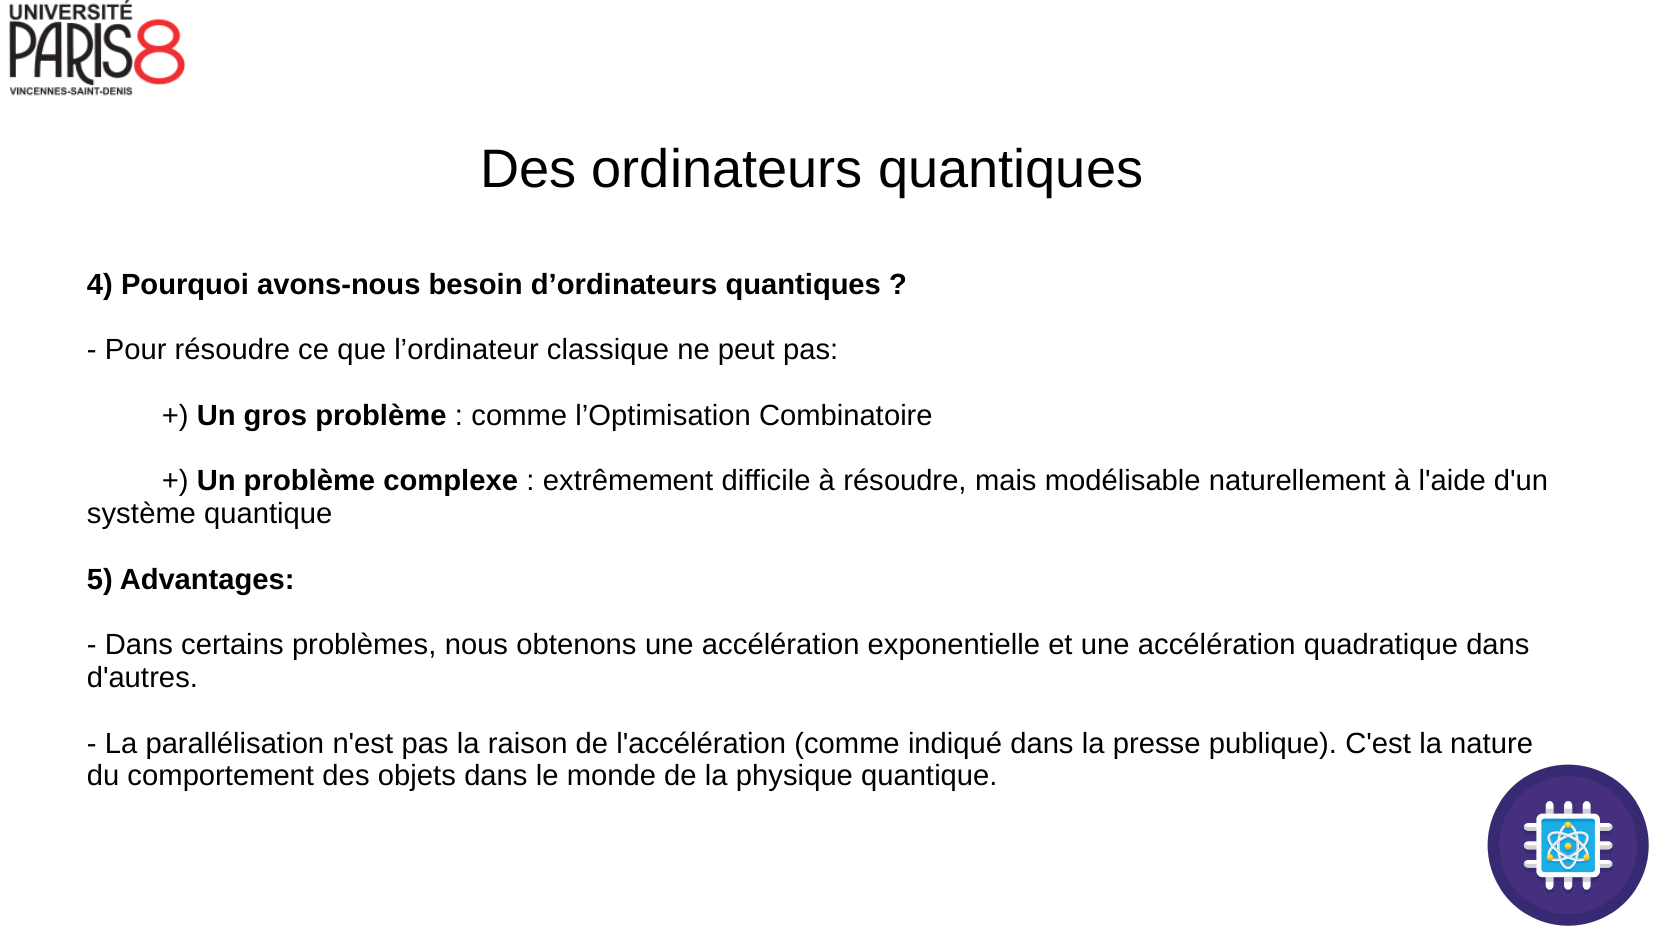

# Des ordinateurs quantiques
4) Pourquoi avons-nous besoin d’ordinateurs quantiques ?
- Pour résoudre ce que l’ordinateur classique ne peut pas:
	+) Un gros problème : comme l’Optimisation Combinatoire
	+) Un problème complexe : extrêmement difficile à résoudre, mais modélisable naturellement à l'aide d'un système quantique
5) Advantages:
- Dans certains problèmes, nous obtenons une accélération exponentielle et une accélération quadratique dans d'autres.
- La parallélisation n'est pas la raison de l'accélération (comme indiqué dans la presse publique). C'est la nature du comportement des objets dans le monde de la physique quantique.